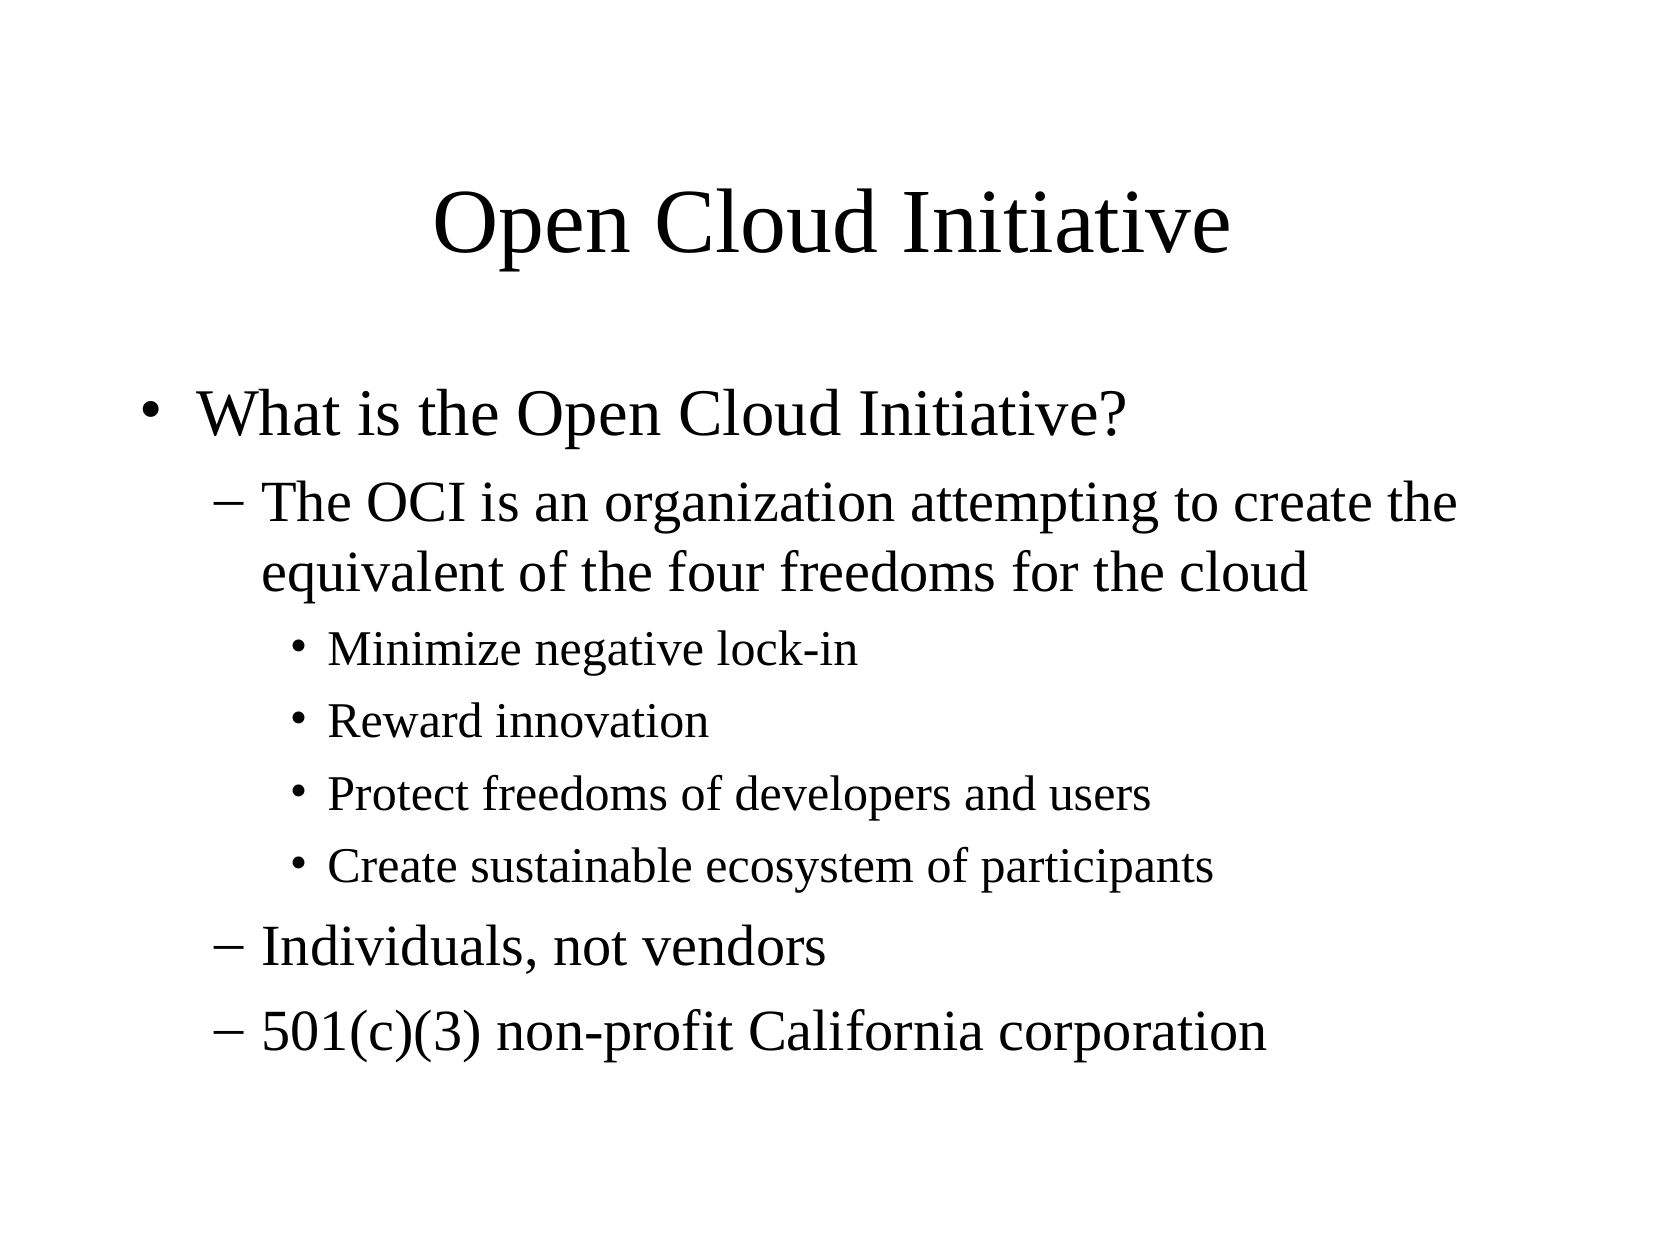

# Open Cloud Initiative
What is the Open Cloud Initiative?
The OCI is an organization attempting to create the equivalent of the four freedoms for the cloud
Minimize negative lock-in
Reward innovation
Protect freedoms of developers and users
Create sustainable ecosystem of participants
Individuals, not vendors
501(c)(3) non-profit California corporation